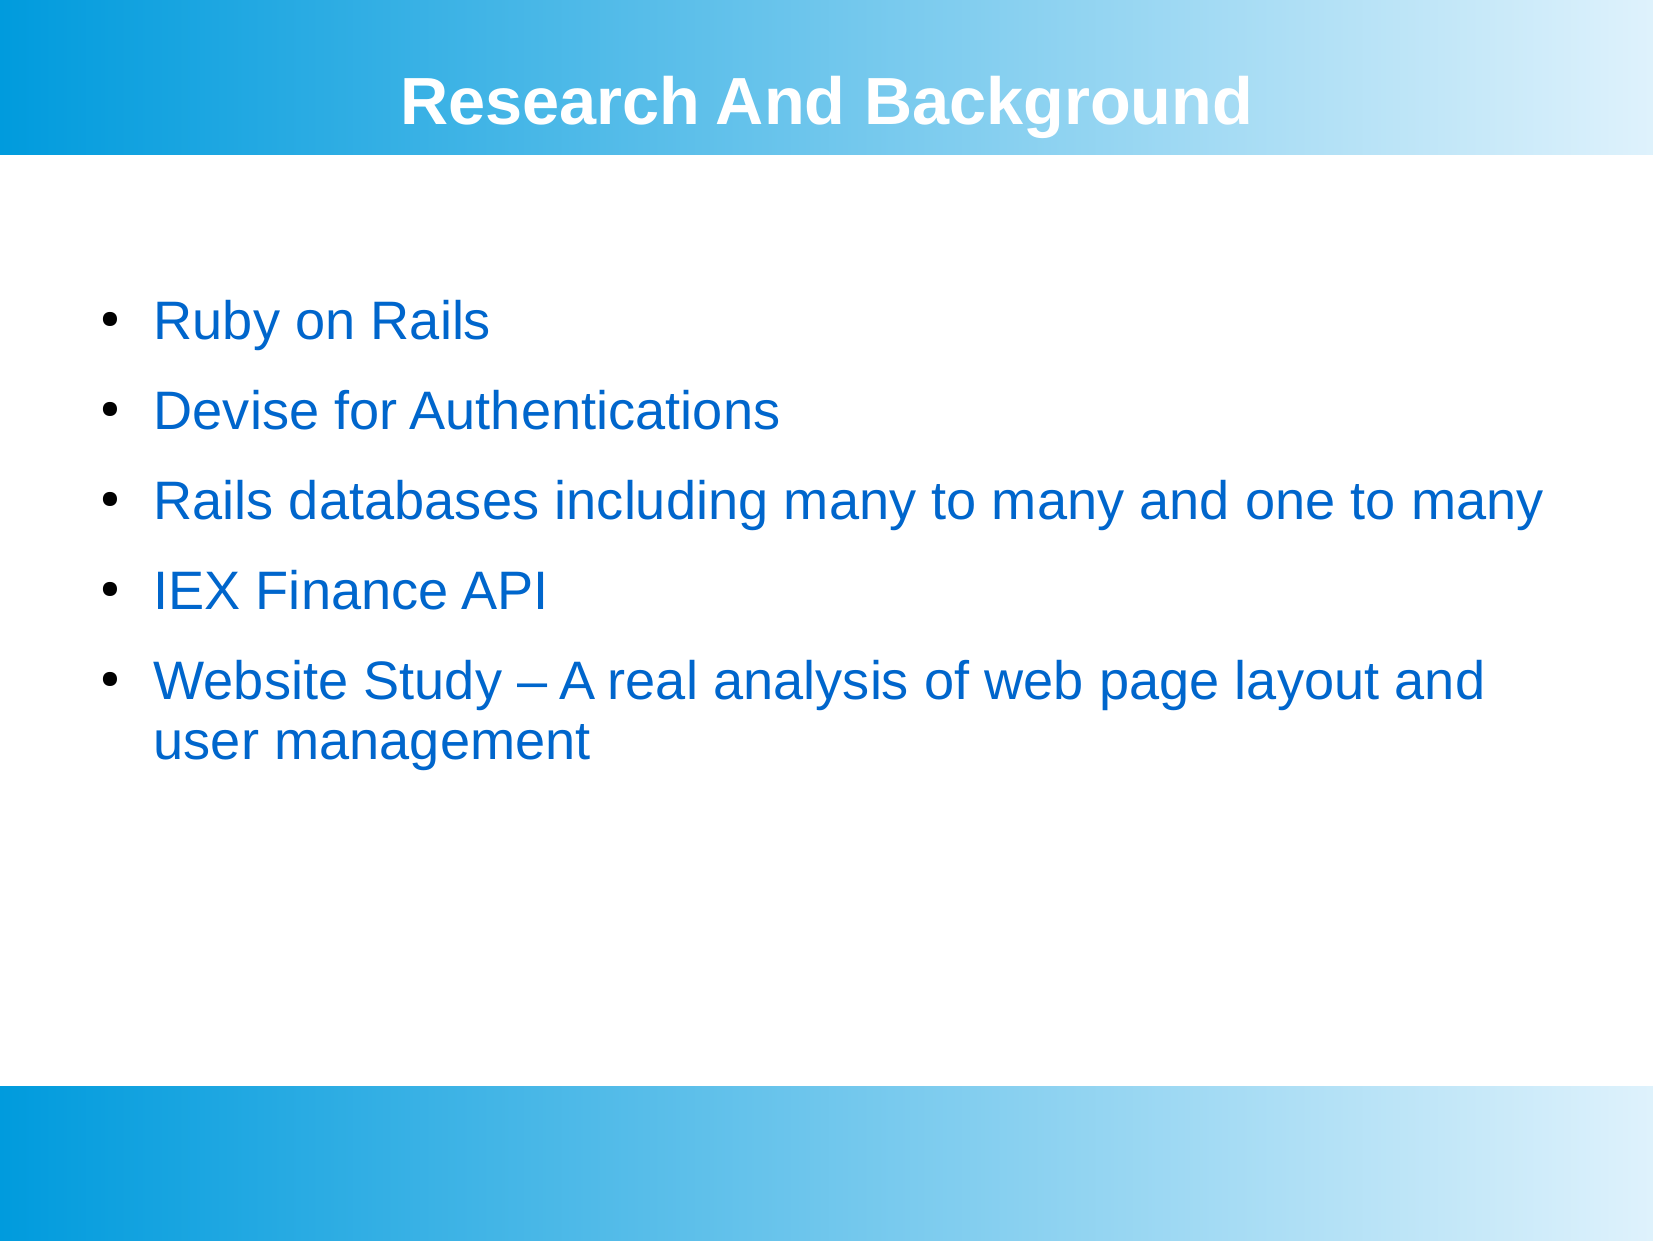

# Research And Background
Ruby on Rails
Devise for Authentications
Rails databases including many to many and one to many
IEX Finance API
Website Study – A real analysis of web page layout and user management